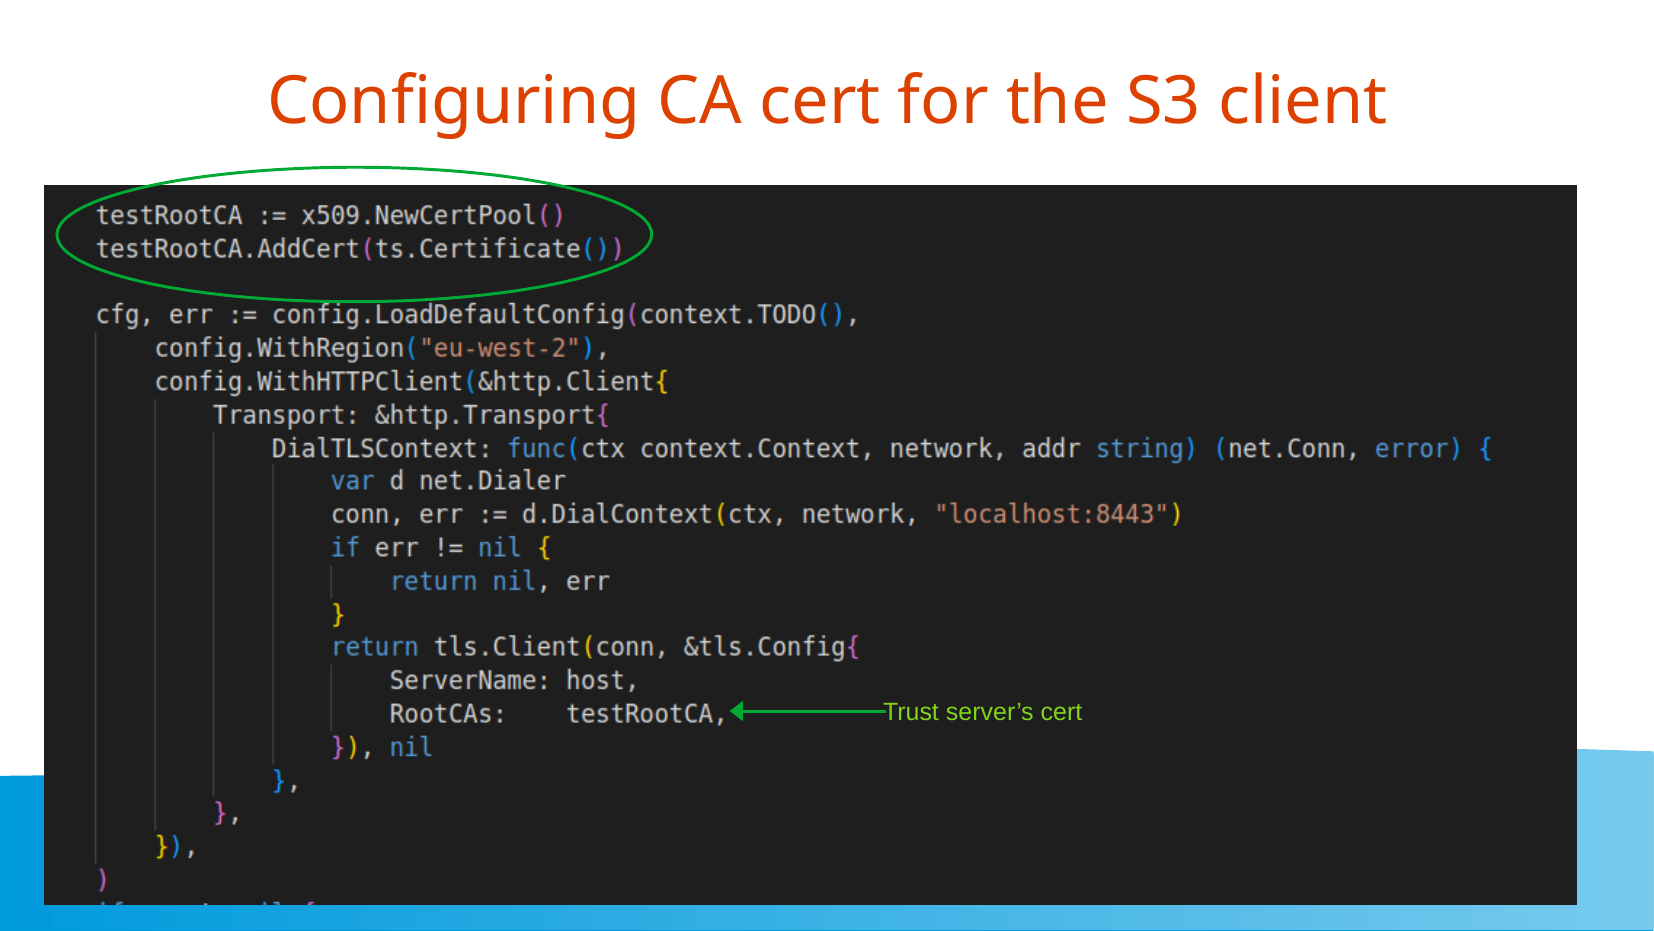

# Configuring CA cert for the S3 client
Trust server’s cert